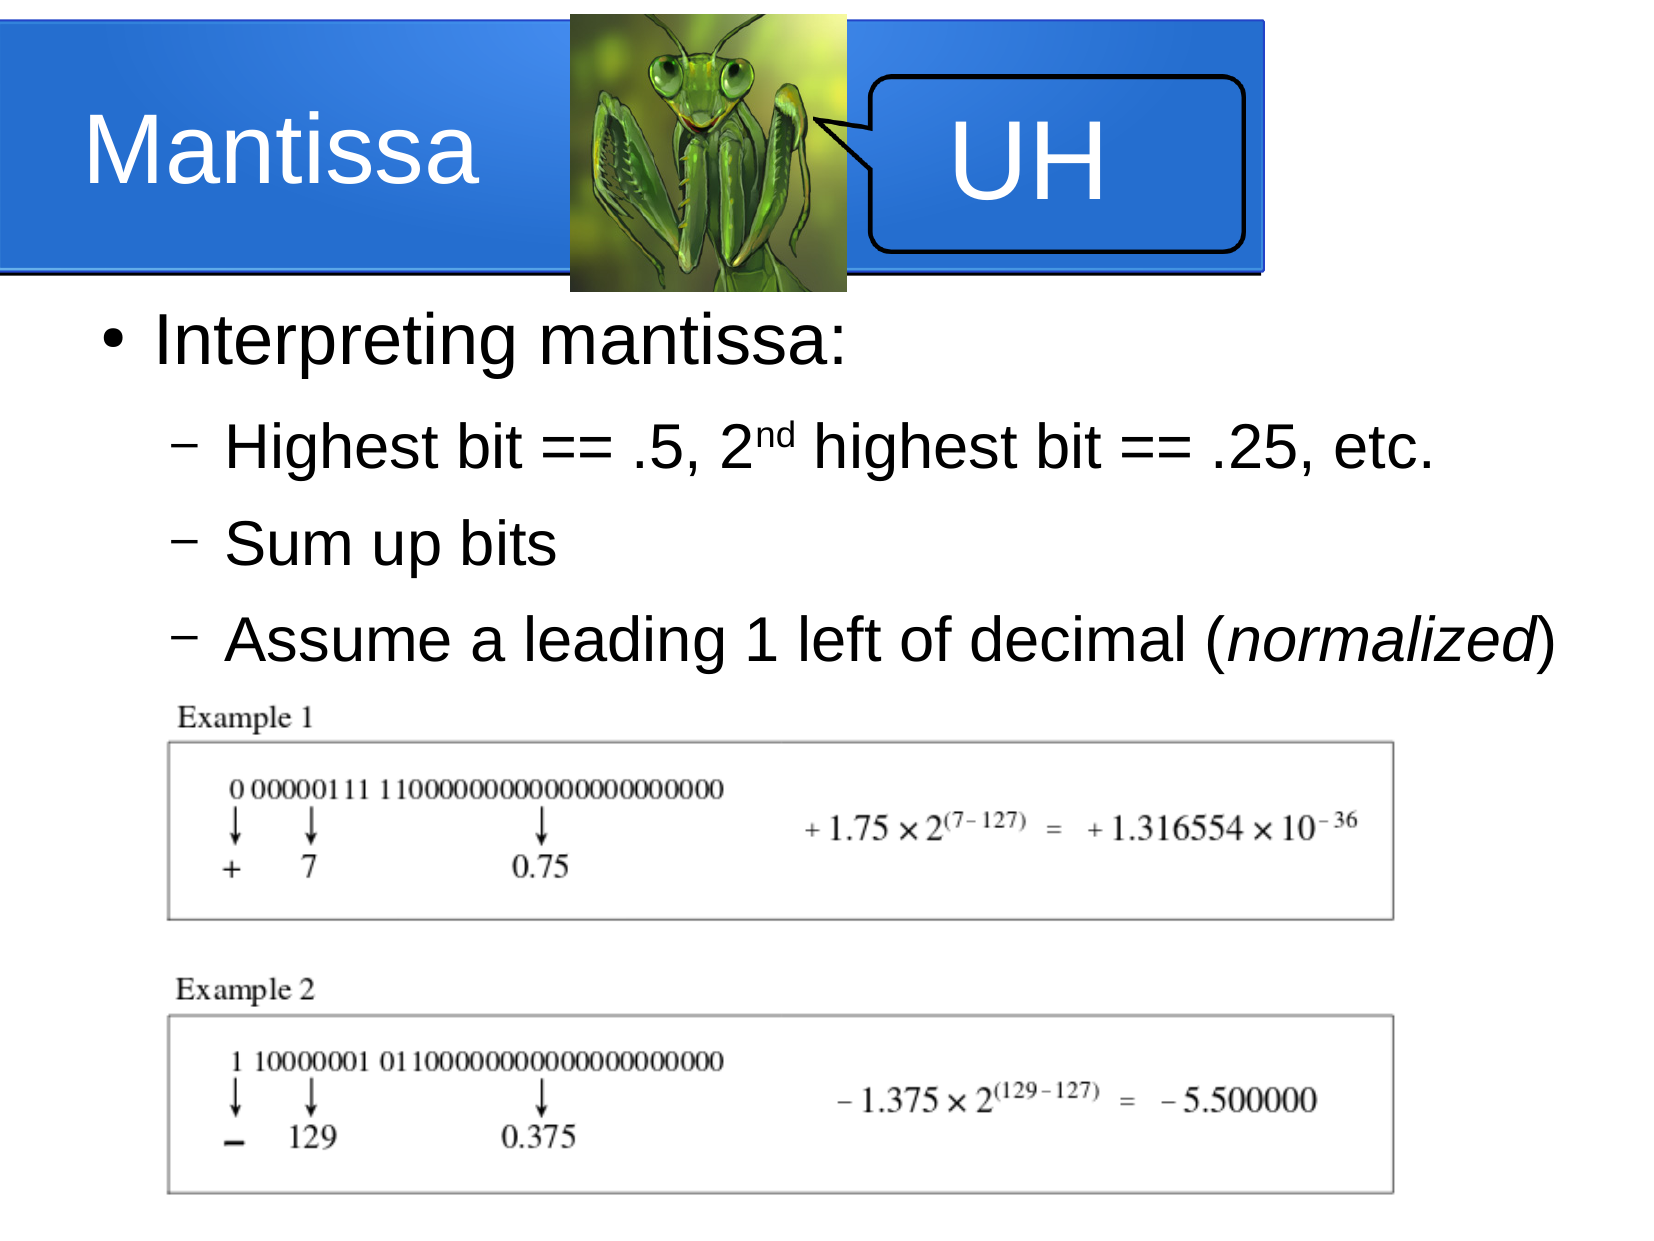

# Mantissa
UH
Interpreting mantissa:
Highest bit == .5, 2nd highest bit == .25, etc.
Sum up bits
Assume a leading 1 left of decimal (normalized)